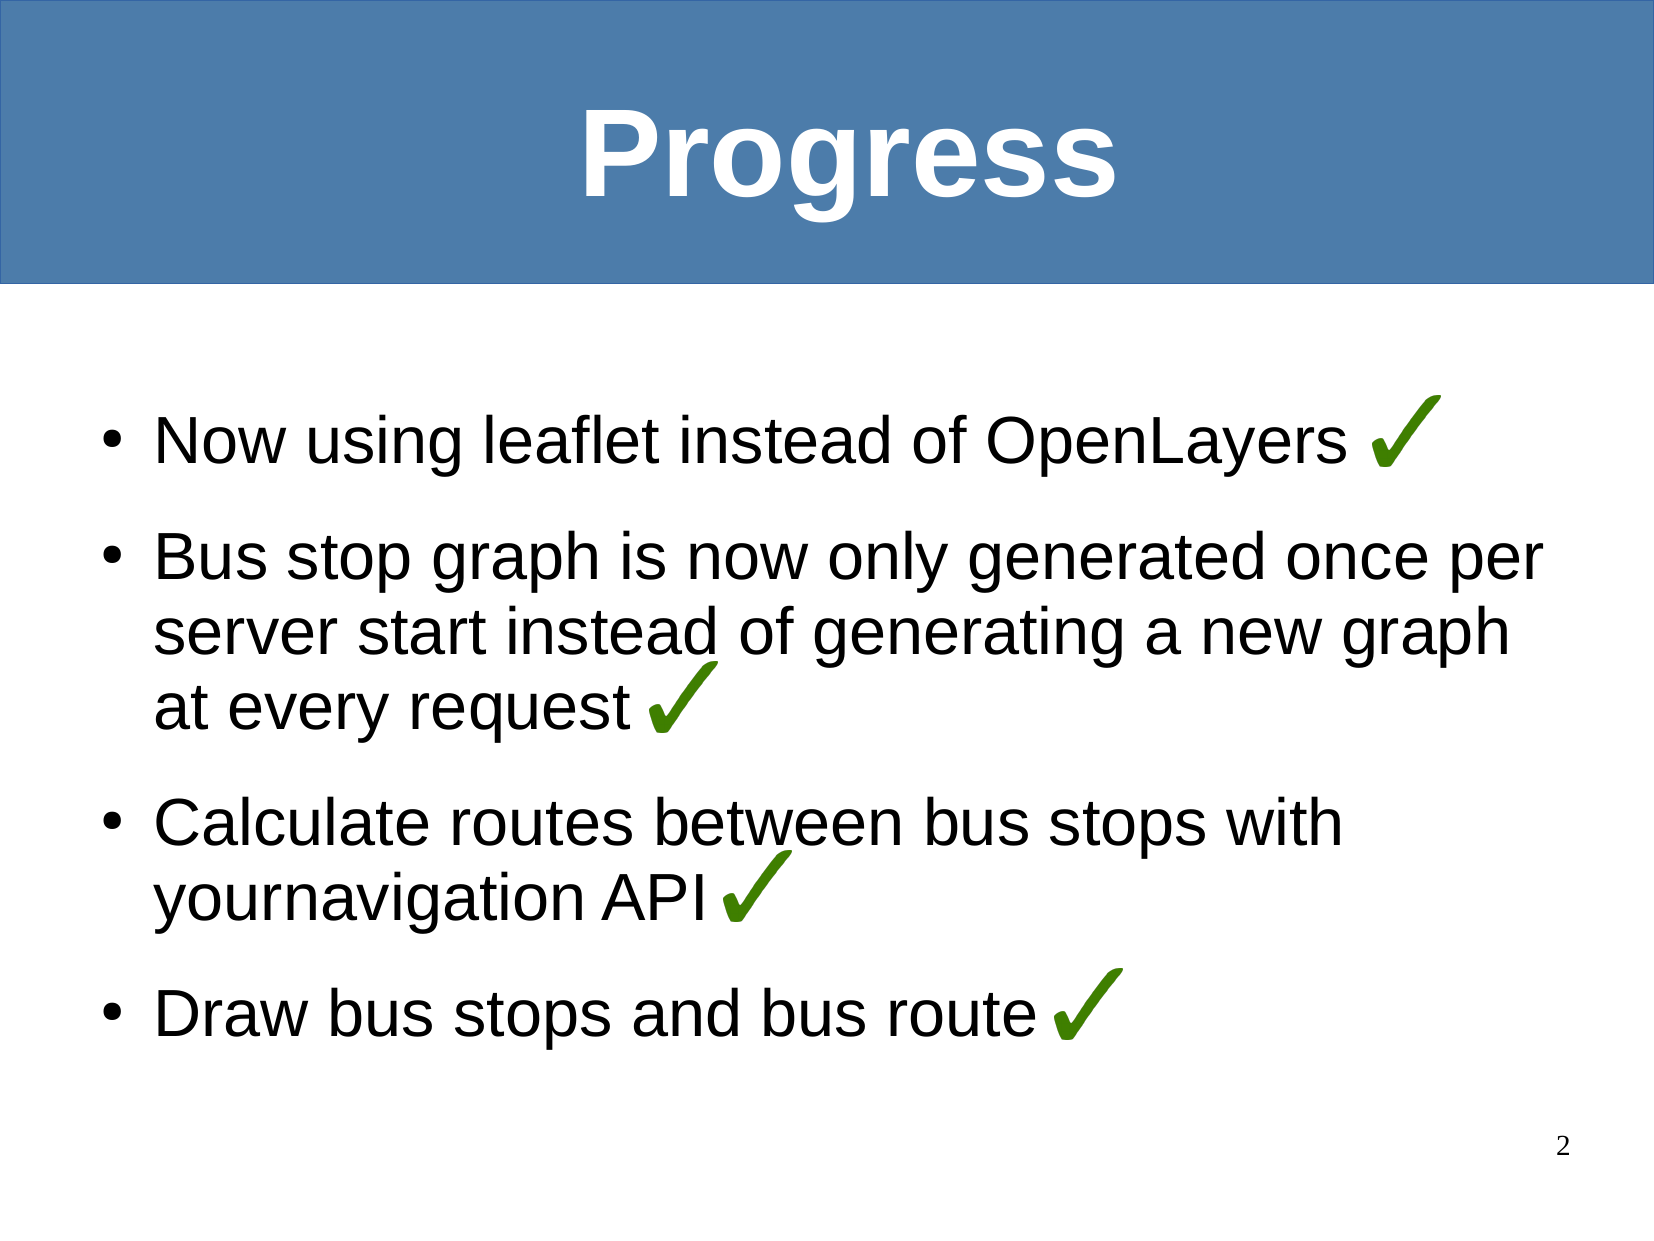

# Progress
Now using leaflet instead of OpenLayers
Bus stop graph is now only generated once per server start instead of generating a new graph at every request
Calculate routes between bus stops with yournavigation API
Draw bus stops and bus route
2